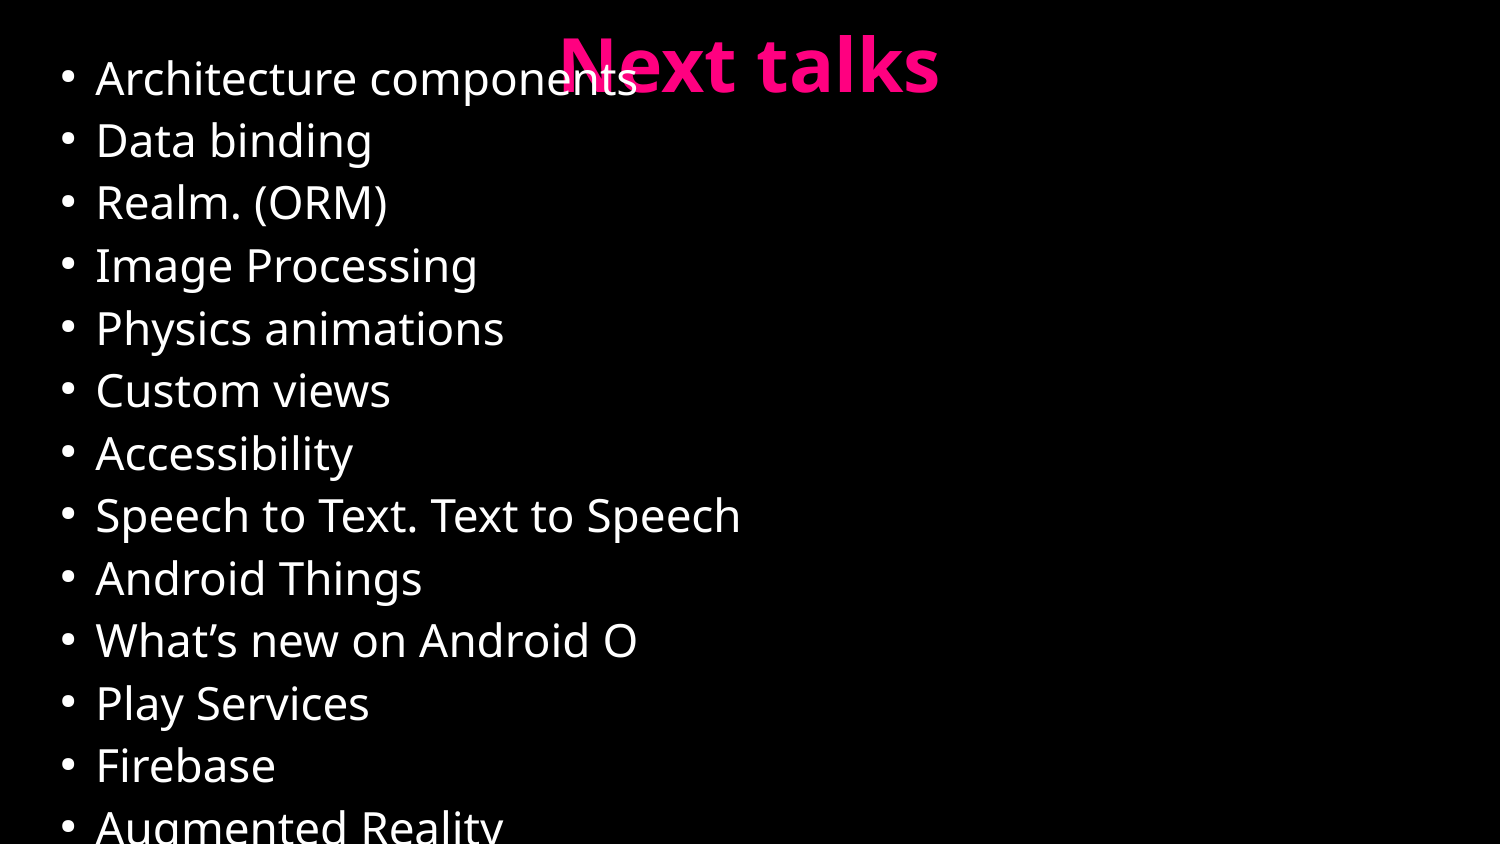

# Next talks
Architecture components
Data binding
Realm. (ORM)
Image Processing
Physics animations
Custom views
Accessibility
Speech to Text. Text to Speech
Android Things
What’s new on Android O
Play Services
Firebase
Augmented Reality